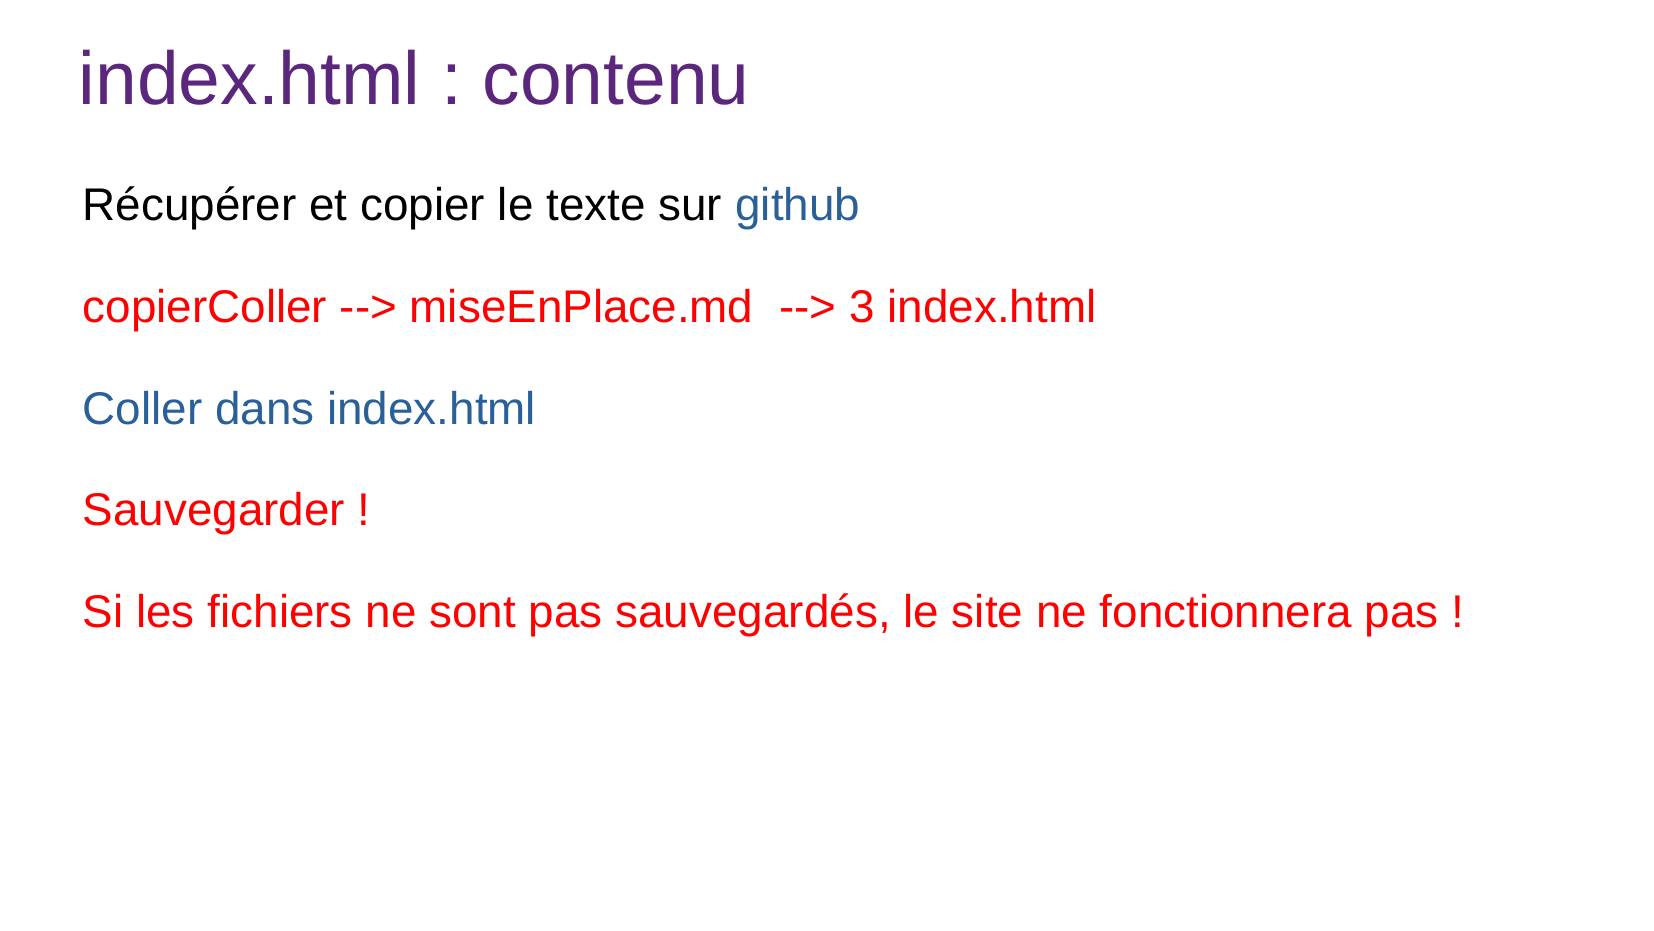

# index.html : contenu
Récupérer et copier le texte sur github
copierColler --> miseEnPlace.md --> 3 index.html
Coller dans index.html
Sauvegarder !
Si les fichiers ne sont pas sauvegardés, le site ne fonctionnera pas !